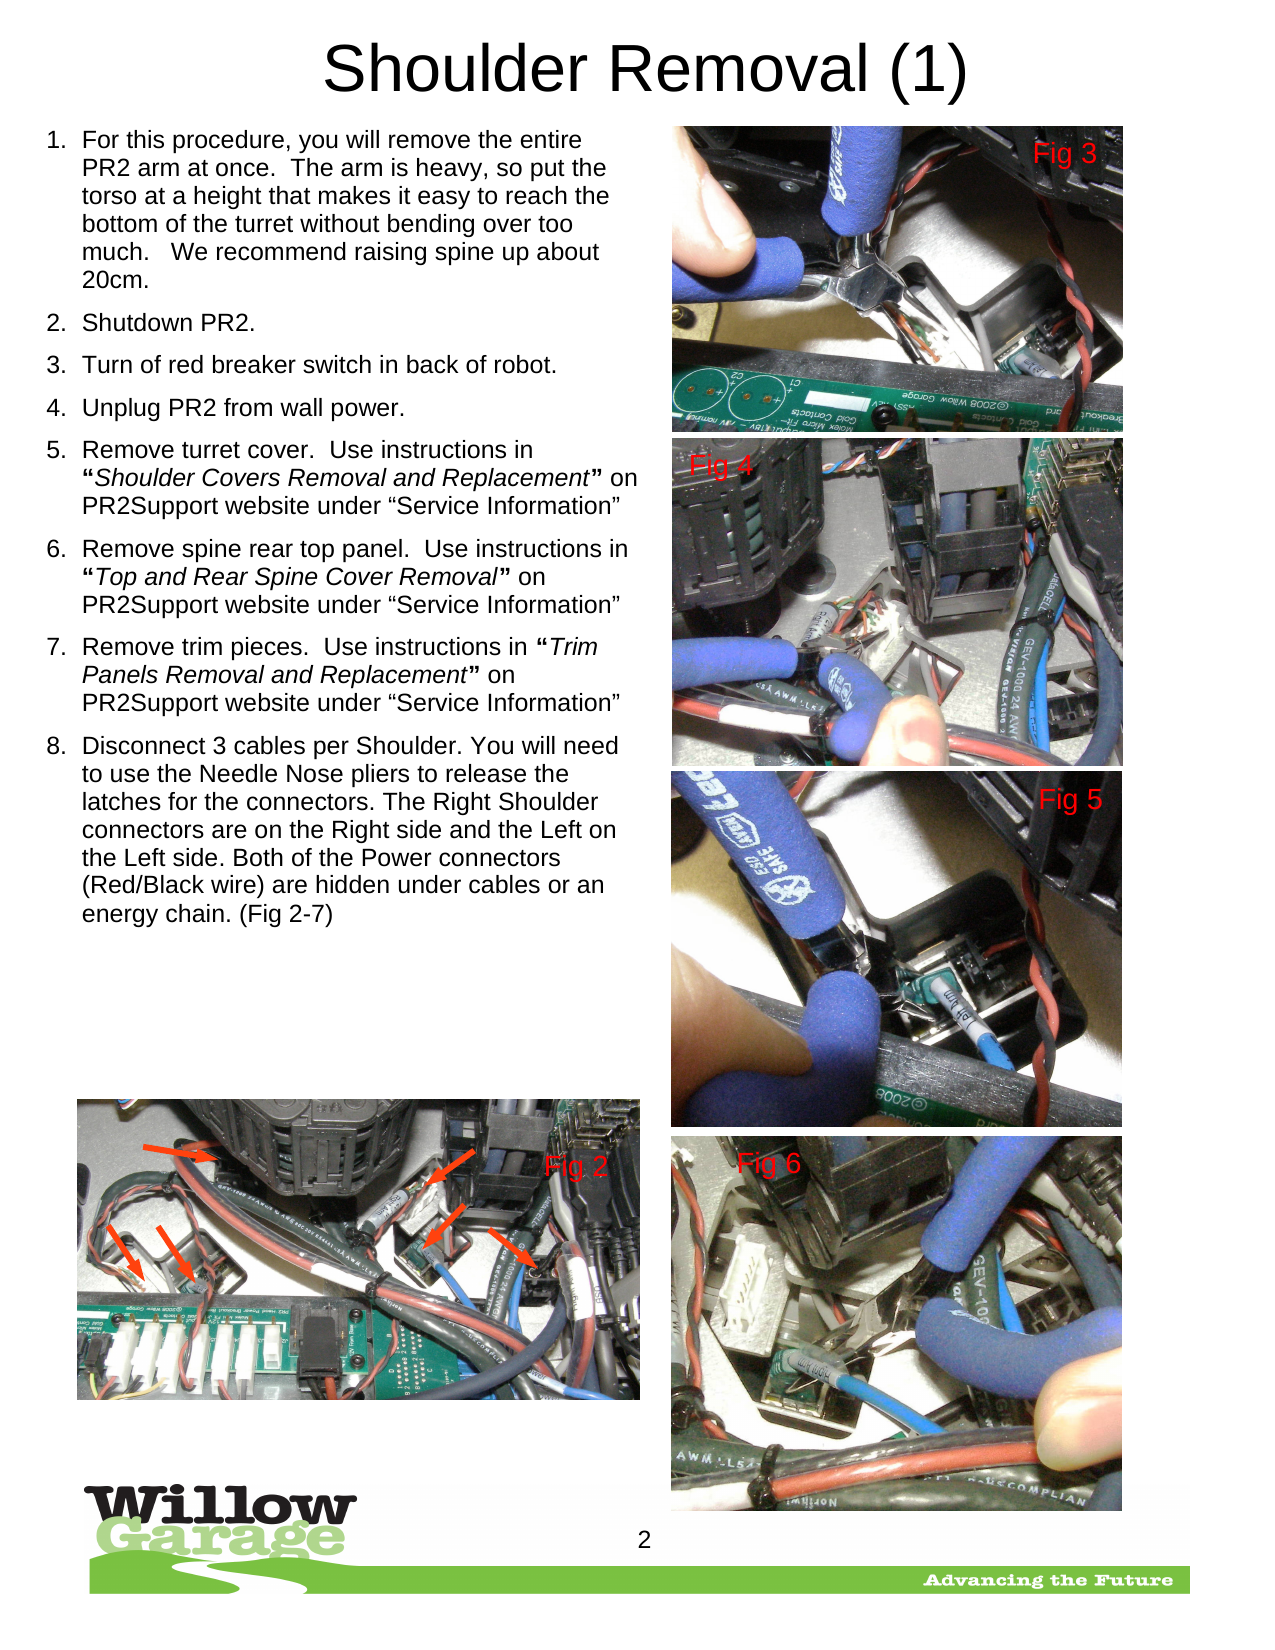

# Shoulder Removal (1)
For this procedure, you will remove the entire PR2 arm at once. The arm is heavy, so put the torso at a height that makes it easy to reach the bottom of the turret without bending over too much. We recommend raising spine up about 20cm.
Shutdown PR2.
Turn of red breaker switch in back of robot.
Unplug PR2 from wall power.
Remove turret cover. Use instructions in “Shoulder Covers Removal and Replacement” on PR2Support website under “Service Information”
Remove spine rear top panel. Use instructions in “Top and Rear Spine Cover Removal” on PR2Support website under “Service Information”
Remove trim pieces. Use instructions in “Trim Panels Removal and Replacement” on PR2Support website under “Service Information”
Disconnect 3 cables per Shoulder. You will need to use the Needle Nose pliers to release the latches for the connectors. The Right Shoulder connectors are on the Right side and the Left on the Left side. Both of the Power connectors (Red/Black wire) are hidden under cables or an energy chain. (Fig 2-7)
Fig 3
Fig 4
Fig 5
Secondary
Fig 7
Fig 6
Fig 2
2